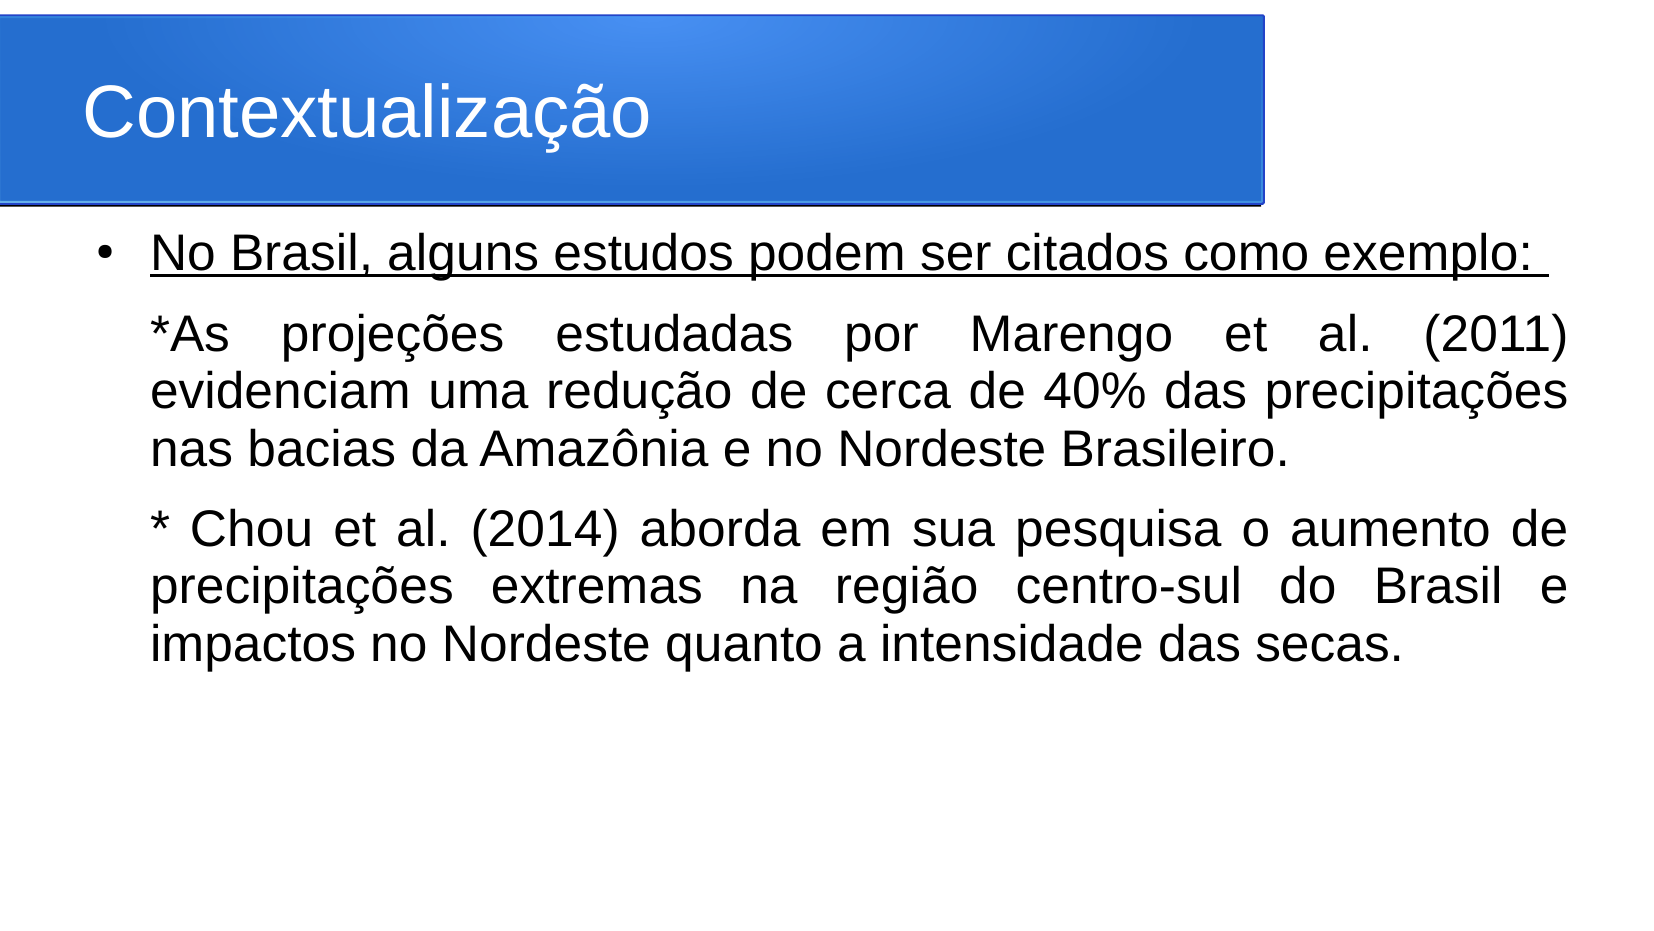

# Contextualização
No Brasil, alguns estudos podem ser citados como exemplo:
*As projeções estudadas por Marengo et al. (2011) evidenciam uma redução de cerca de 40% das precipitações nas bacias da Amazônia e no Nordeste Brasileiro.
* Chou et al. (2014) aborda em sua pesquisa o aumento de precipitações extremas na região centro-sul do Brasil e impactos no Nordeste quanto a intensidade das secas.